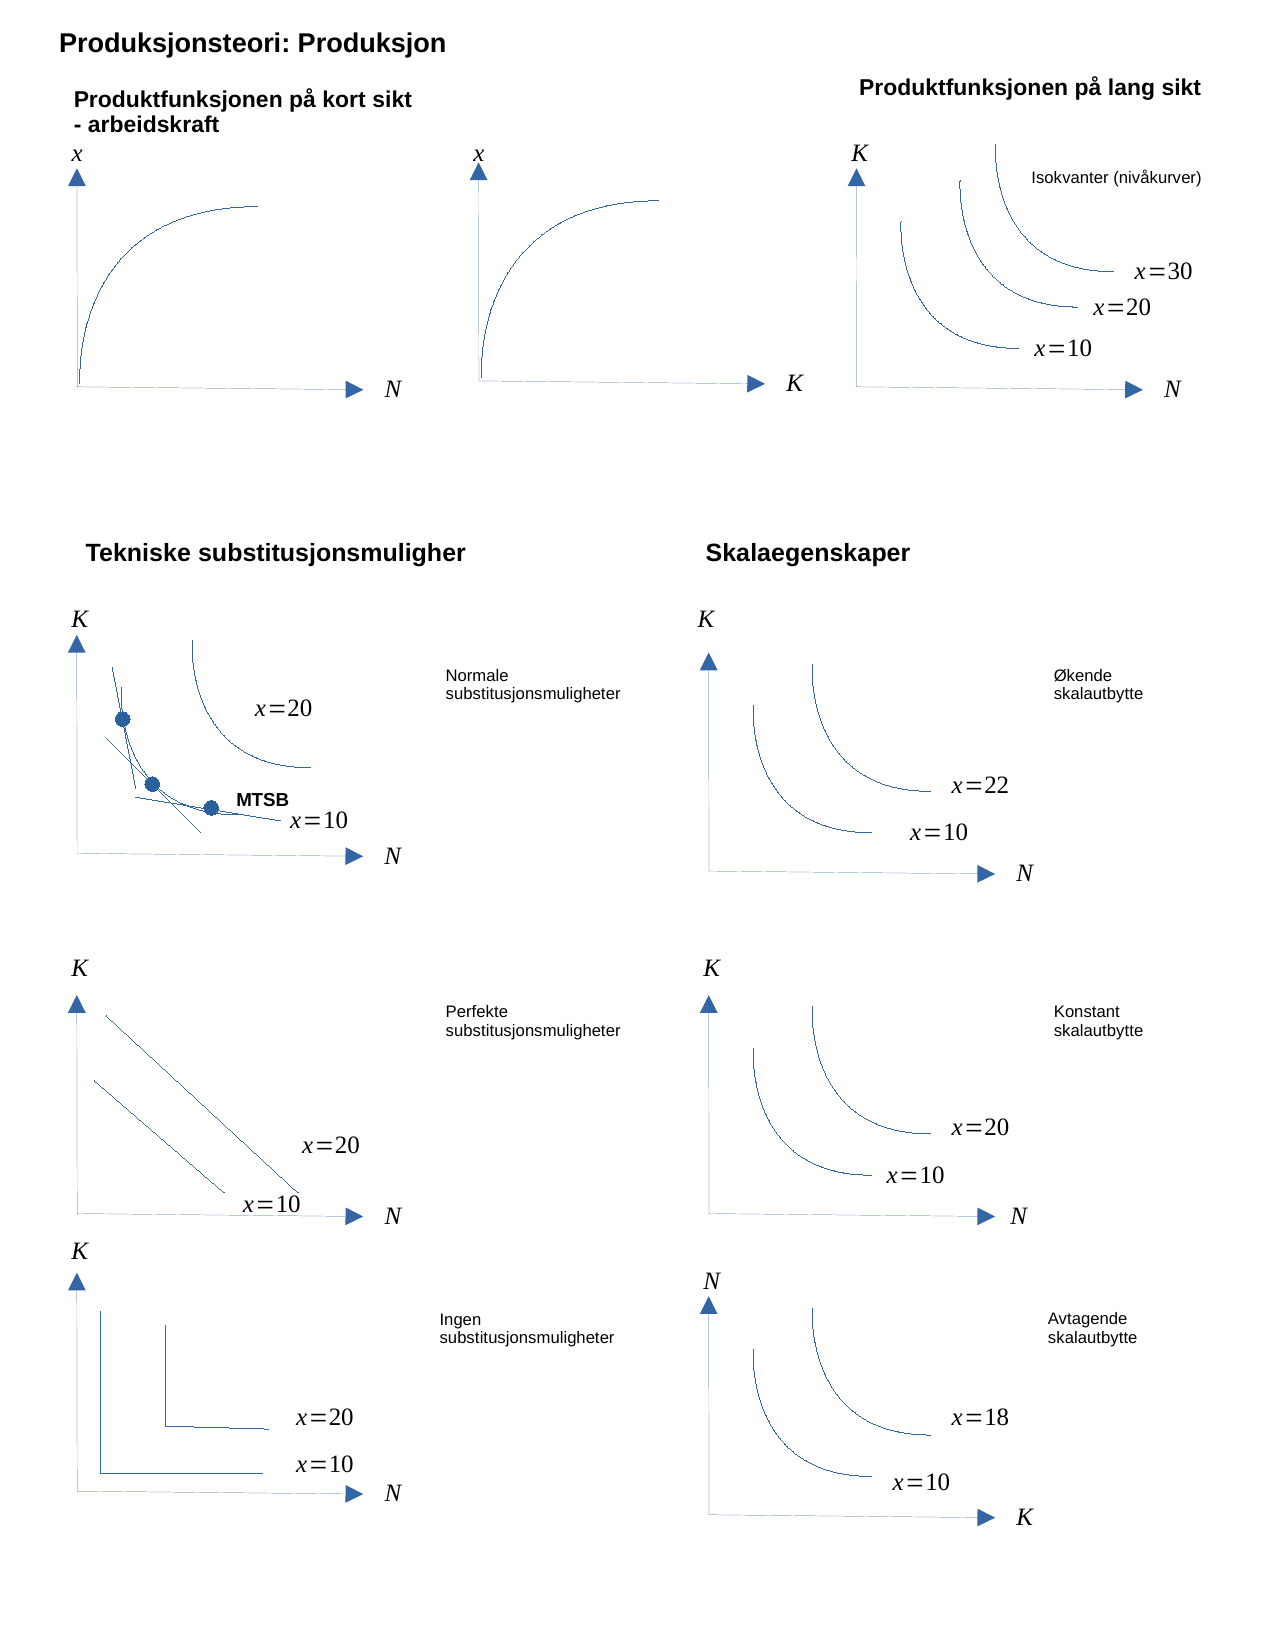

Produksjonsteori: Produksjon
Produktfunksjonen på lang sikt
Produktfunksjonen på kort sikt
- arbeidskraft
Isokvanter (nivåkurver)
Tekniske substitusjonsmuligher
Skalaegenskaper
Økende
skalautbytte
Normale
substitusjonsmuligheter
MTSB
Konstant
skalautbytte
Perfekte
substitusjonsmuligheter
Avtagende
skalautbytte
Ingen
substitusjonsmuligheter